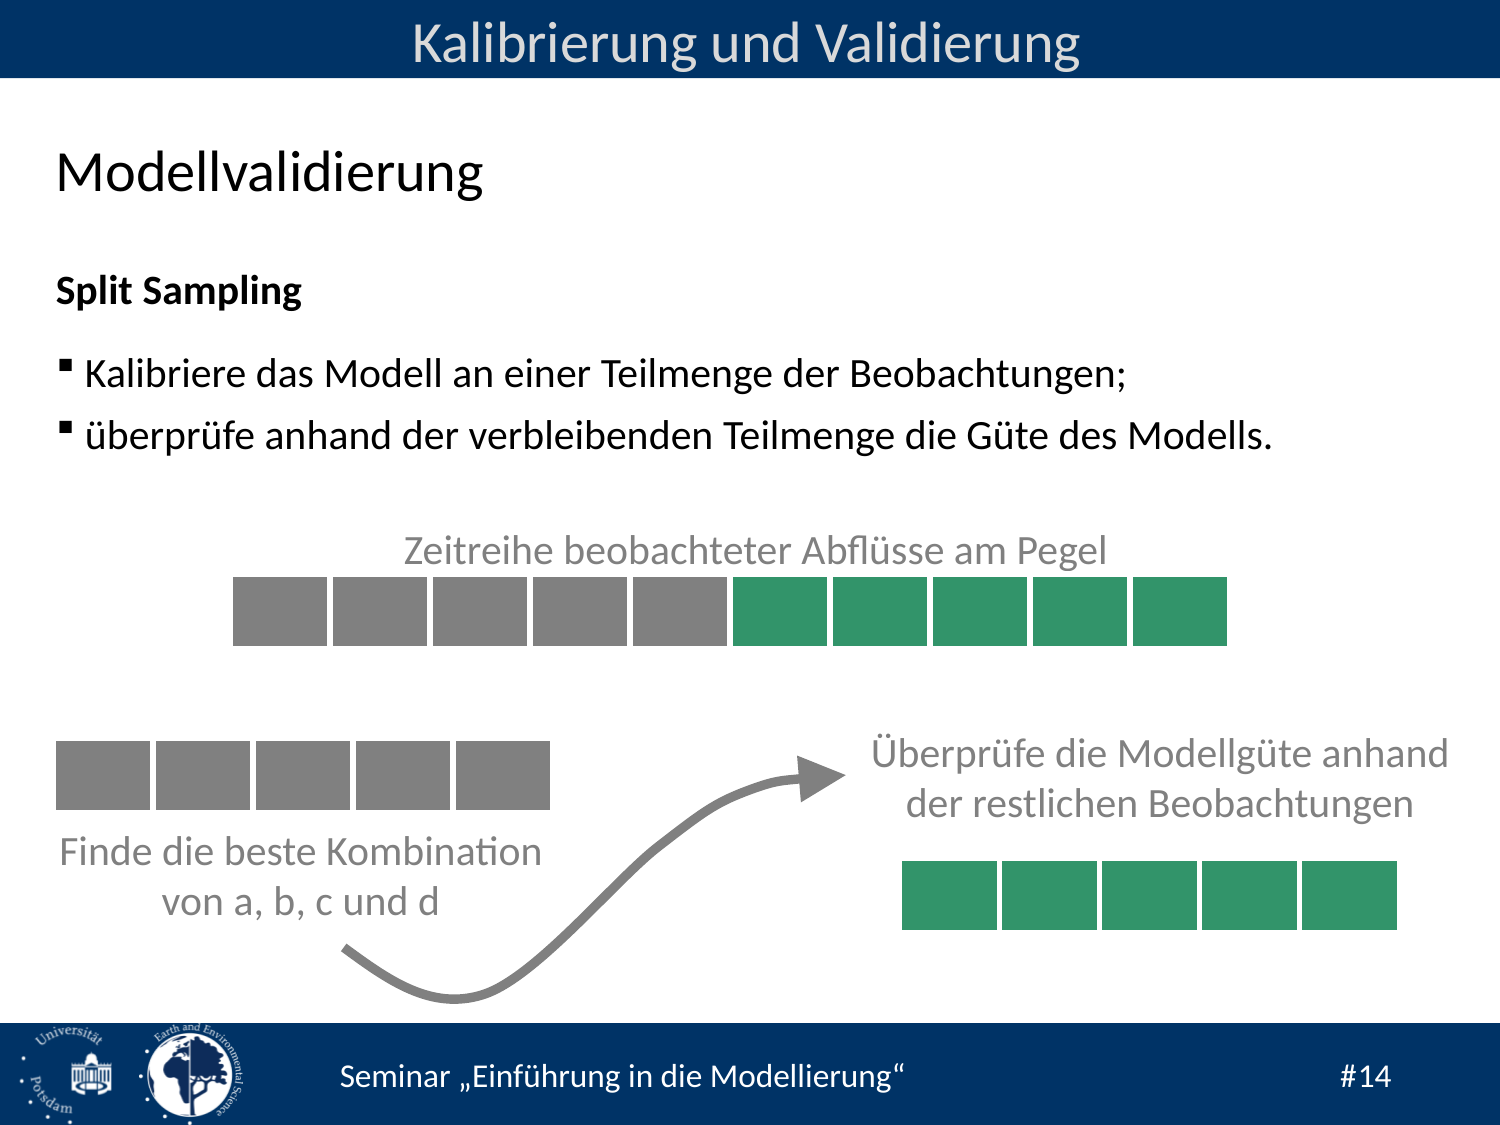

Kalibrierung und Validierung
Modellvalidierung
Split Sampling
Kalibriere das Modell an einer Teilmenge der Beobachtungen;
überprüfe anhand der verbleibenden Teilmenge die Güte des Modells.
Zeitreihe beobachteter Abflüsse am Pegel
| | | | | | | | | | |
| --- | --- | --- | --- | --- | --- | --- | --- | --- | --- |
| | | | | | | | | | |
| --- | --- | --- | --- | --- | --- | --- | --- | --- | --- |
Überprüfe die Modellgüte anhand der restlichen Beobachtungen
| | | | | |
| --- | --- | --- | --- | --- |
Finde die beste Kombination von a, b, c und d
| | | | | |
| --- | --- | --- | --- | --- |